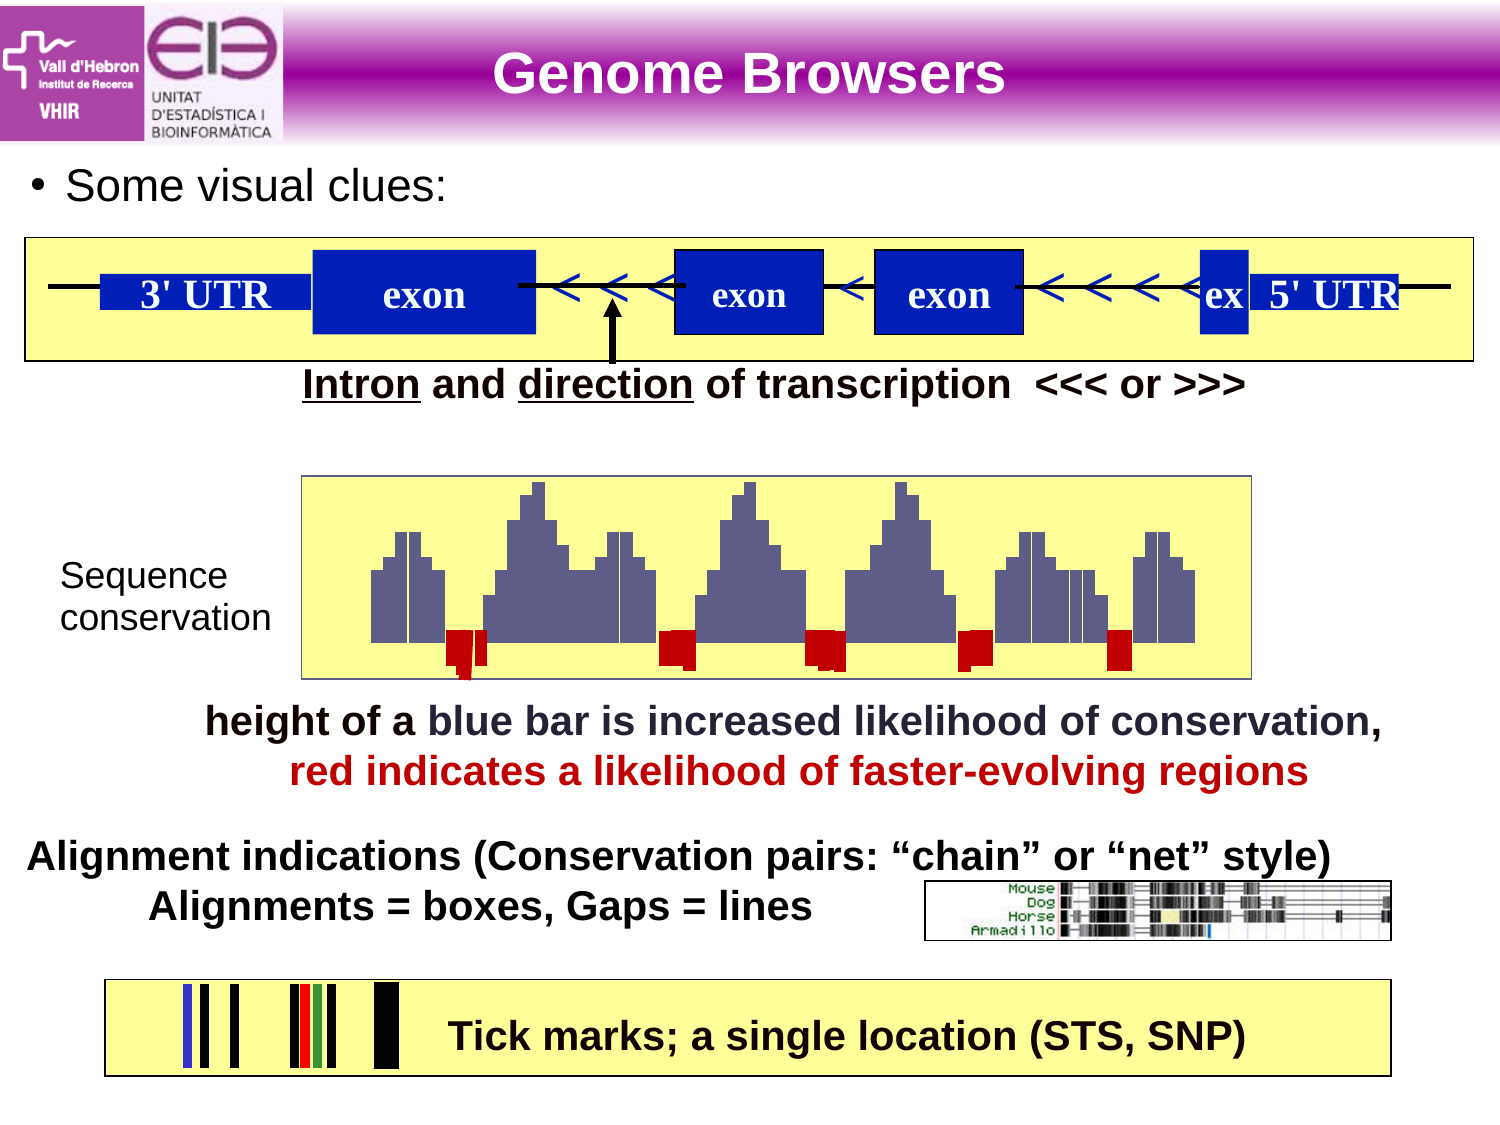

Genome Browsers
Some visual clues:
< < <
< < < <
<
exon
exon
exon
ex
3' UTR
 5' UTR
Intron and direction of transcription <<< or >>>
height of a blue bar is increased likelihood of conservation,
red indicates a likelihood of faster-evolving regions
Sequence conservation
Alignment indications (Conservation pairs: “chain” or “net” style)
Alignments = boxes, Gaps = lines
Tick marks; a single location (STS, SNP)